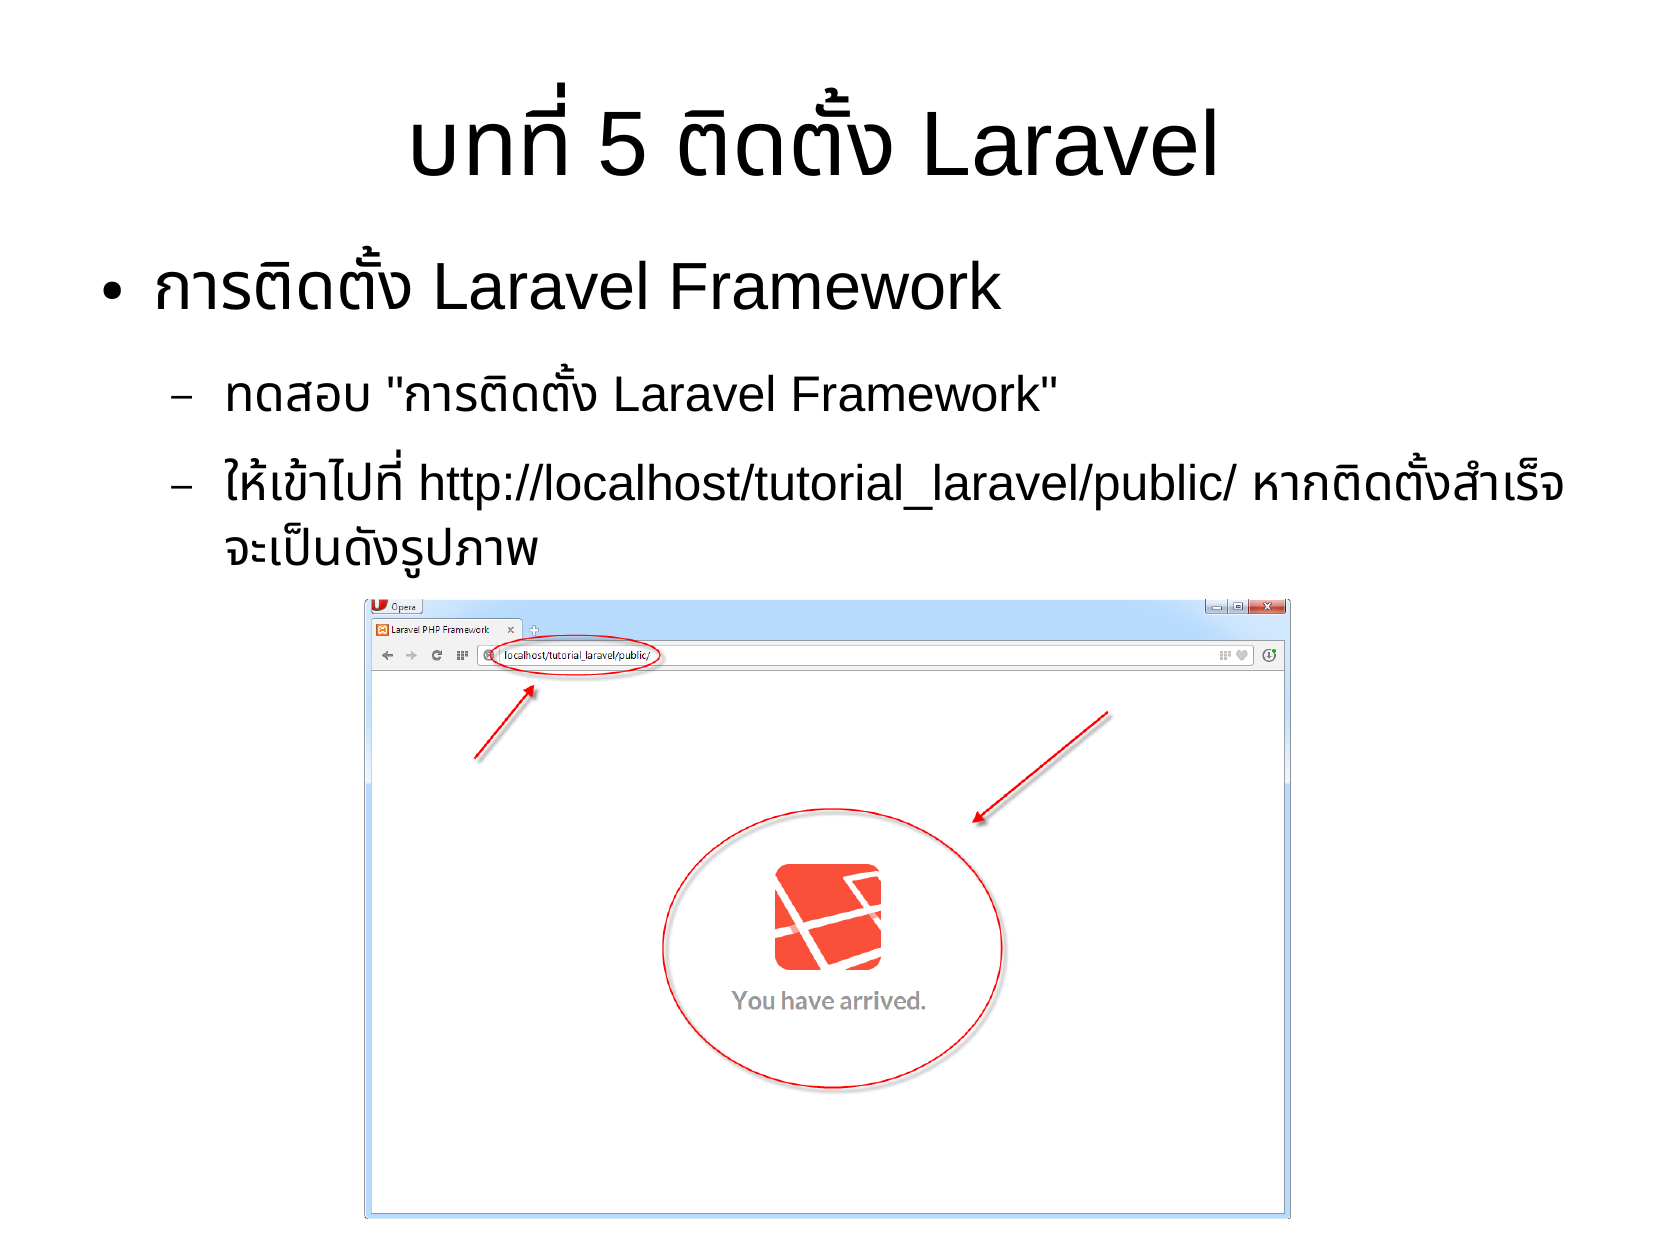

# บทที่ 5 ติดตั้ง Laravel
การติดตั้ง Laravel Framework
ทดสอบ "การติดตั้ง Laravel Framework"
ให้เข้าไปที่ http://localhost/tutorial_laravel/public/ หากติดตั้งสำเร็จจะเป็นดังรูปภาพ